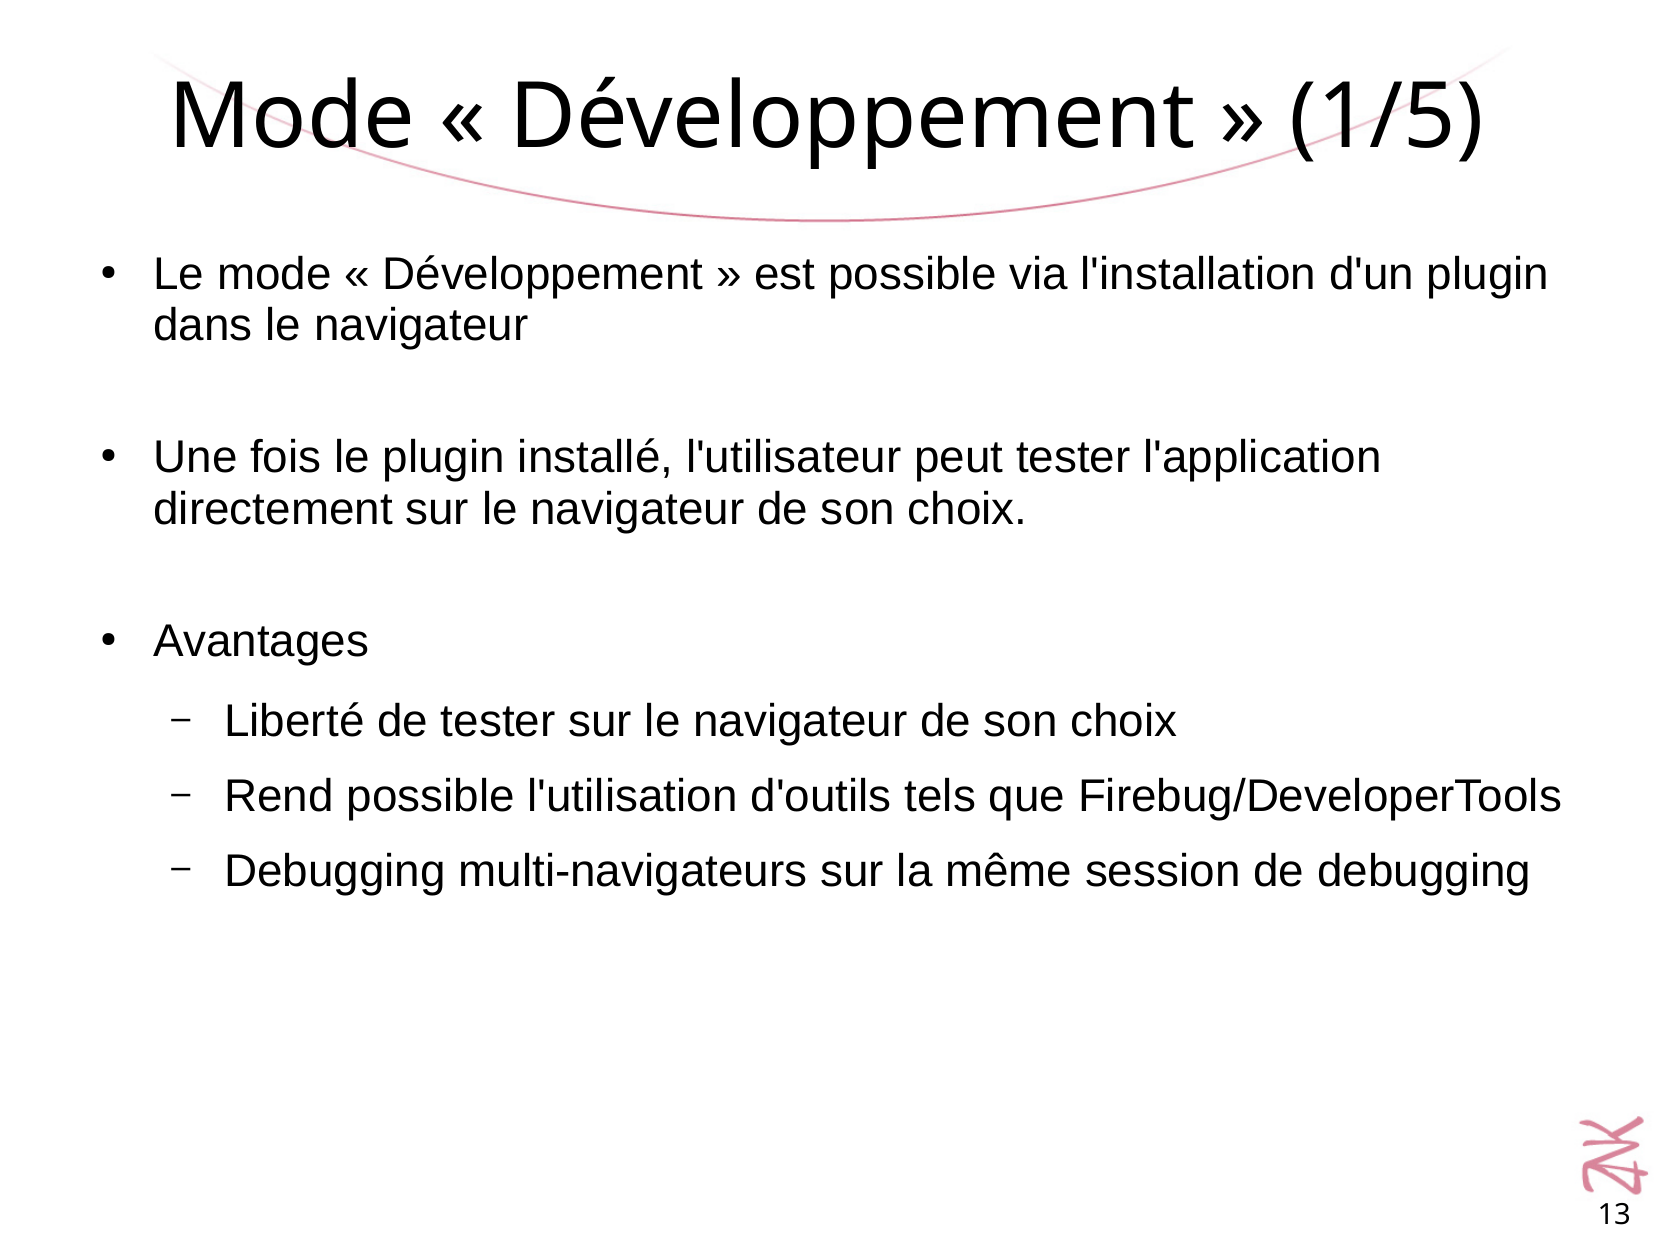

# Mode « Développement » (1/5)
Le mode « Développement » est possible via l'installation d'un plugin dans le navigateur
Une fois le plugin installé, l'utilisateur peut tester l'application directement sur le navigateur de son choix.
Avantages
Liberté de tester sur le navigateur de son choix
Rend possible l'utilisation d'outils tels que Firebug/DeveloperTools
Debugging multi-navigateurs sur la même session de debugging
13